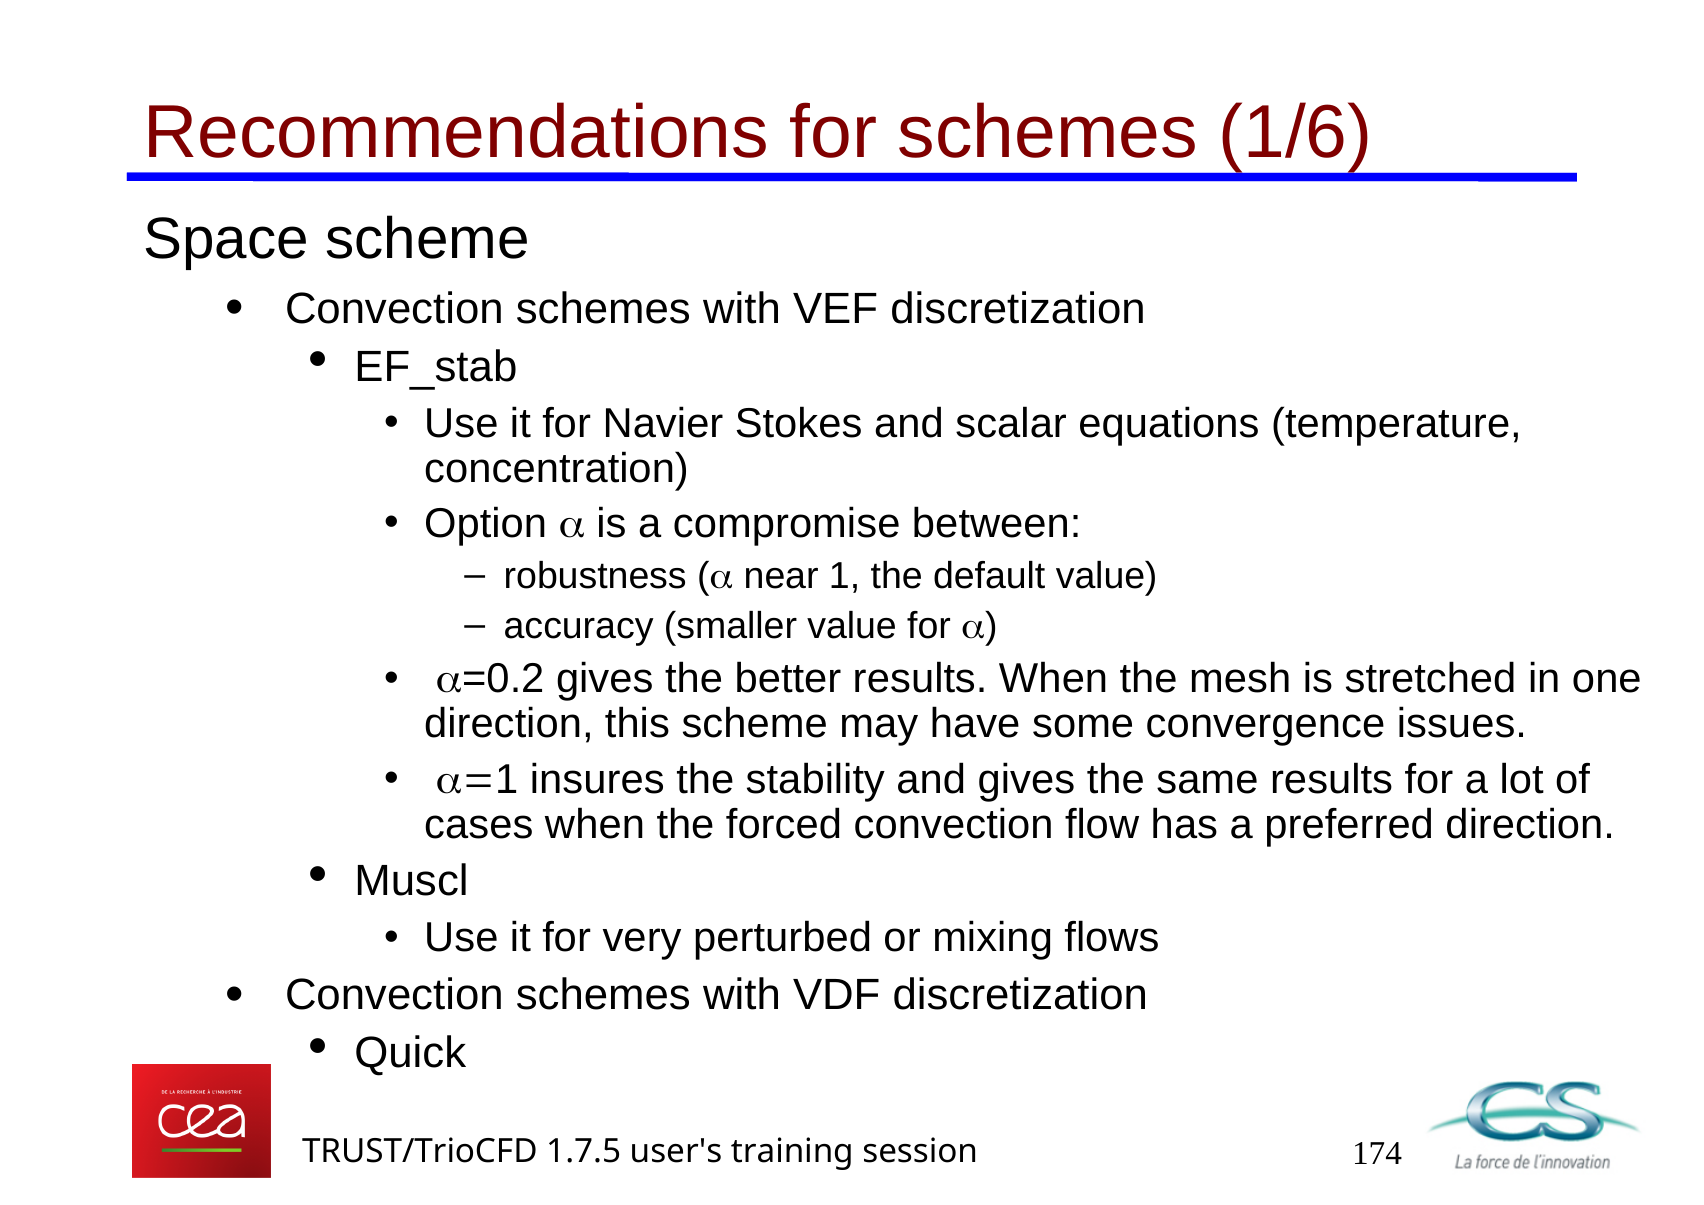

# Recommendations for schemes (1/6)
Space scheme
Convection schemes with VEF discretization
EF_stab
Use it for Navier Stokes and scalar equations (temperature, concentration)
Option  is a compromise between:
robustness ( near 1, the default value)
accuracy (smaller value for )
 =0.2 gives the better results. When the mesh is stretched in one direction, this scheme may have some convergence issues.
 1 insures the stability and gives the same results for a lot of cases when the forced convection flow has a preferred direction.
Muscl
Use it for very perturbed or mixing flows
Convection schemes with VDF discretization
Quick
TRUST/TrioCFD 1.7.5 user's training session
174